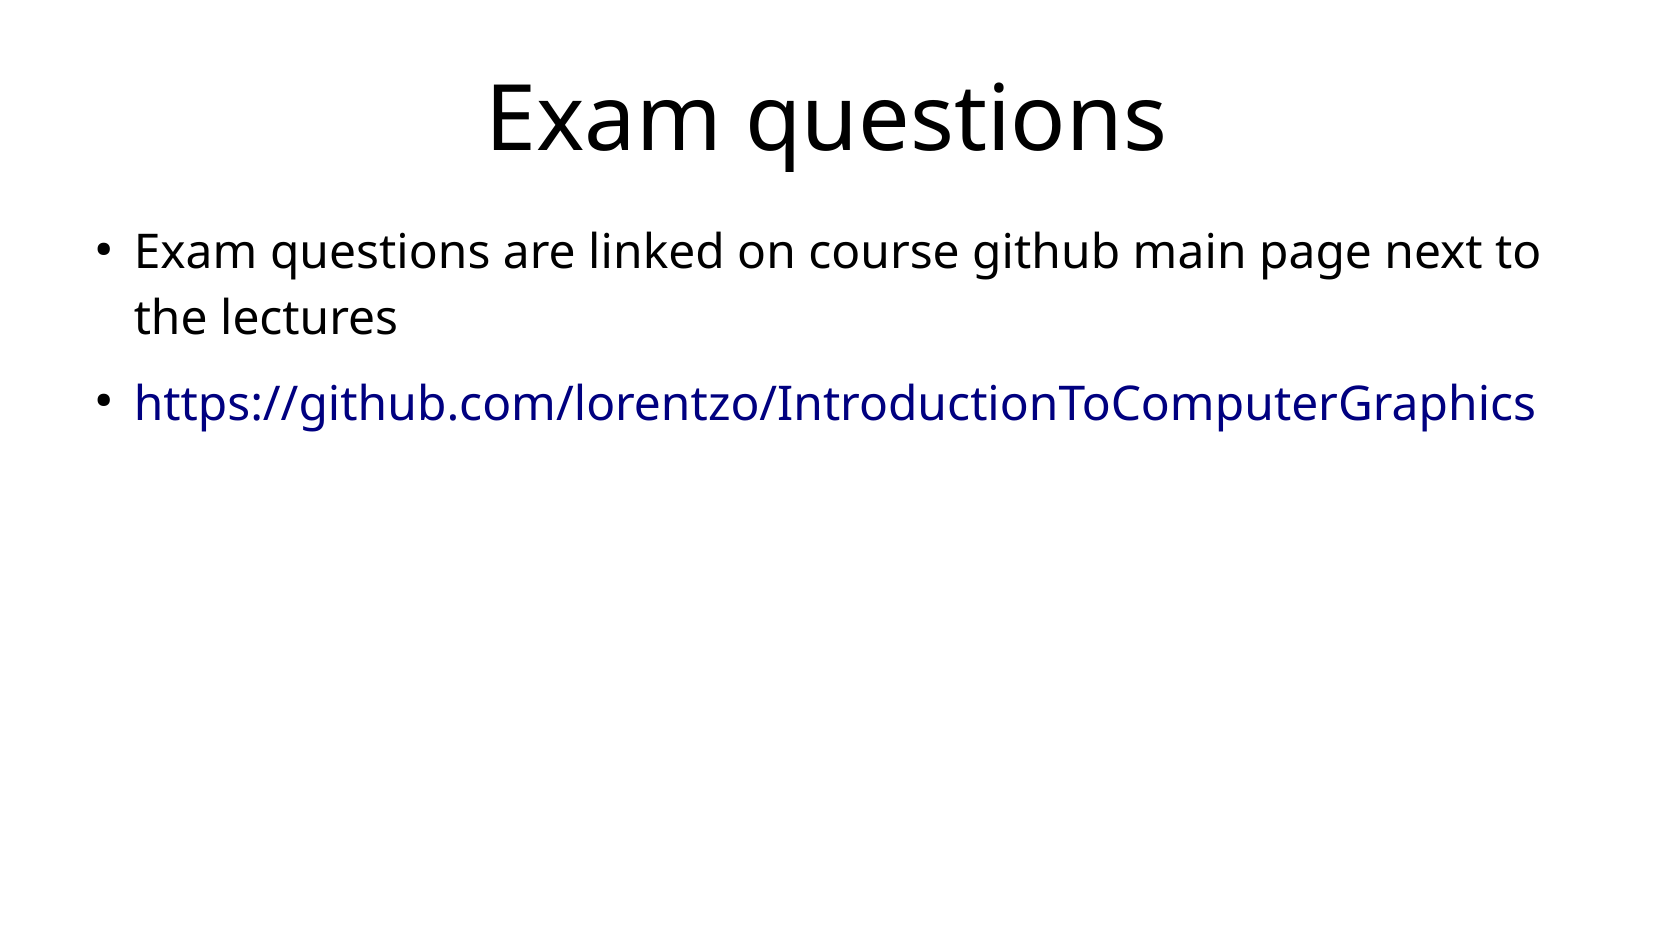

# Exam questions
Exam questions are linked on course github main page next to the lectures
https://github.com/lorentzo/IntroductionToComputerGraphics